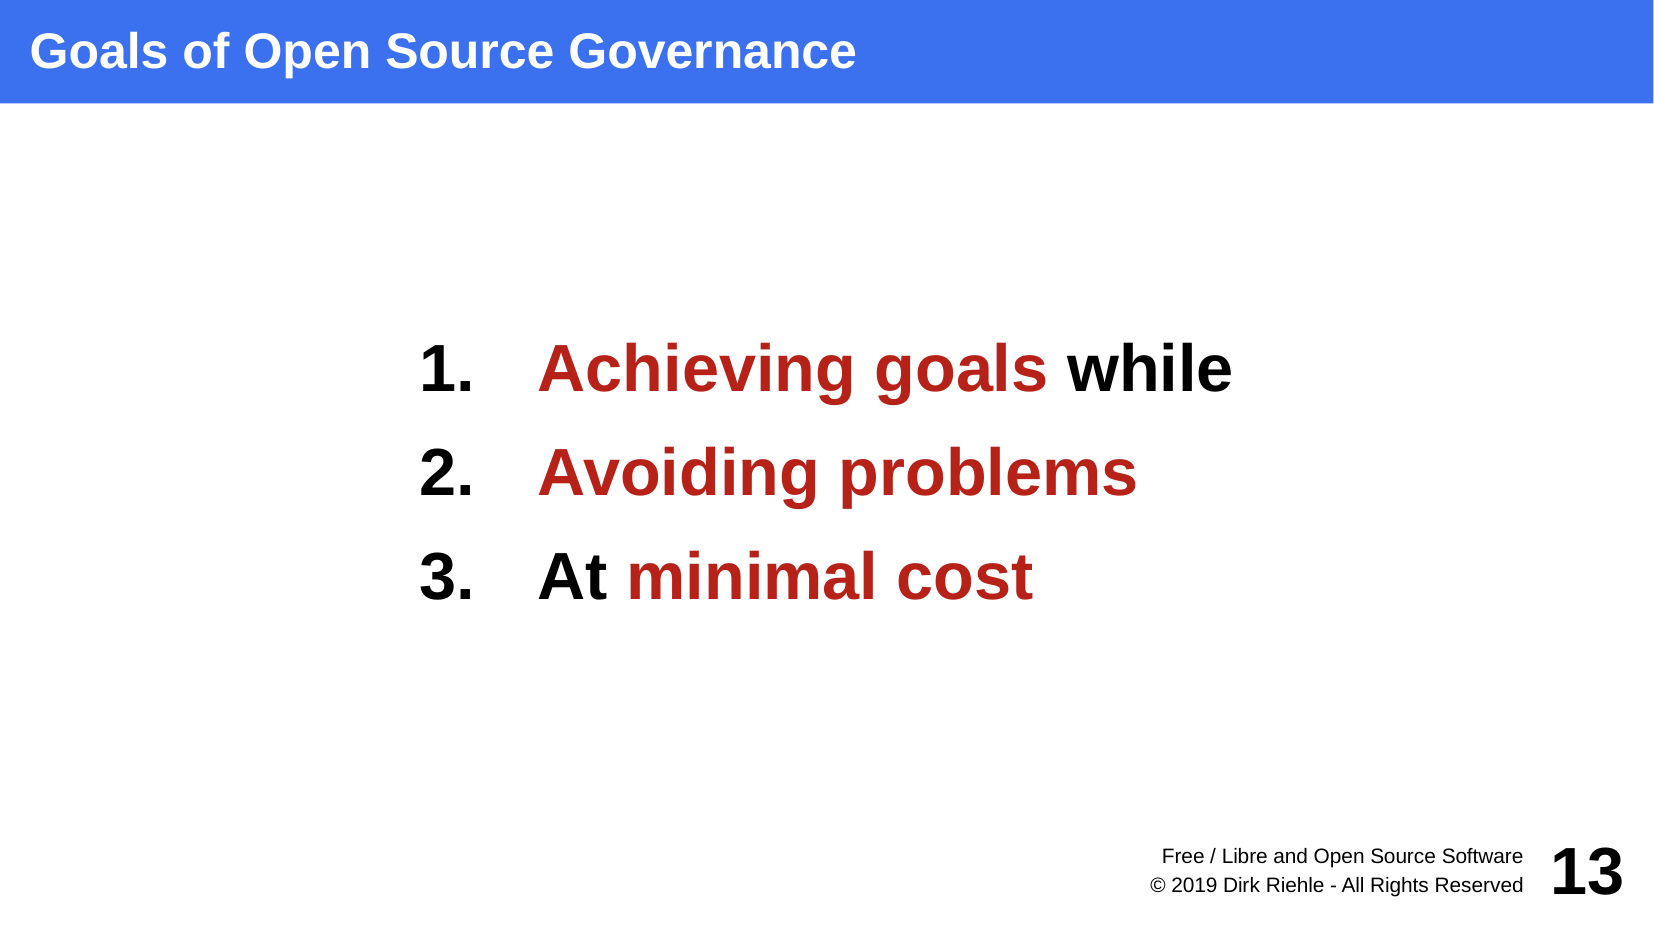

# Goals of Open Source Governance
Achieving goals while
Avoiding problems
At minimal cost
Free / Libre and Open Source Software
13
© 2019 Dirk Riehle - All Rights Reserved